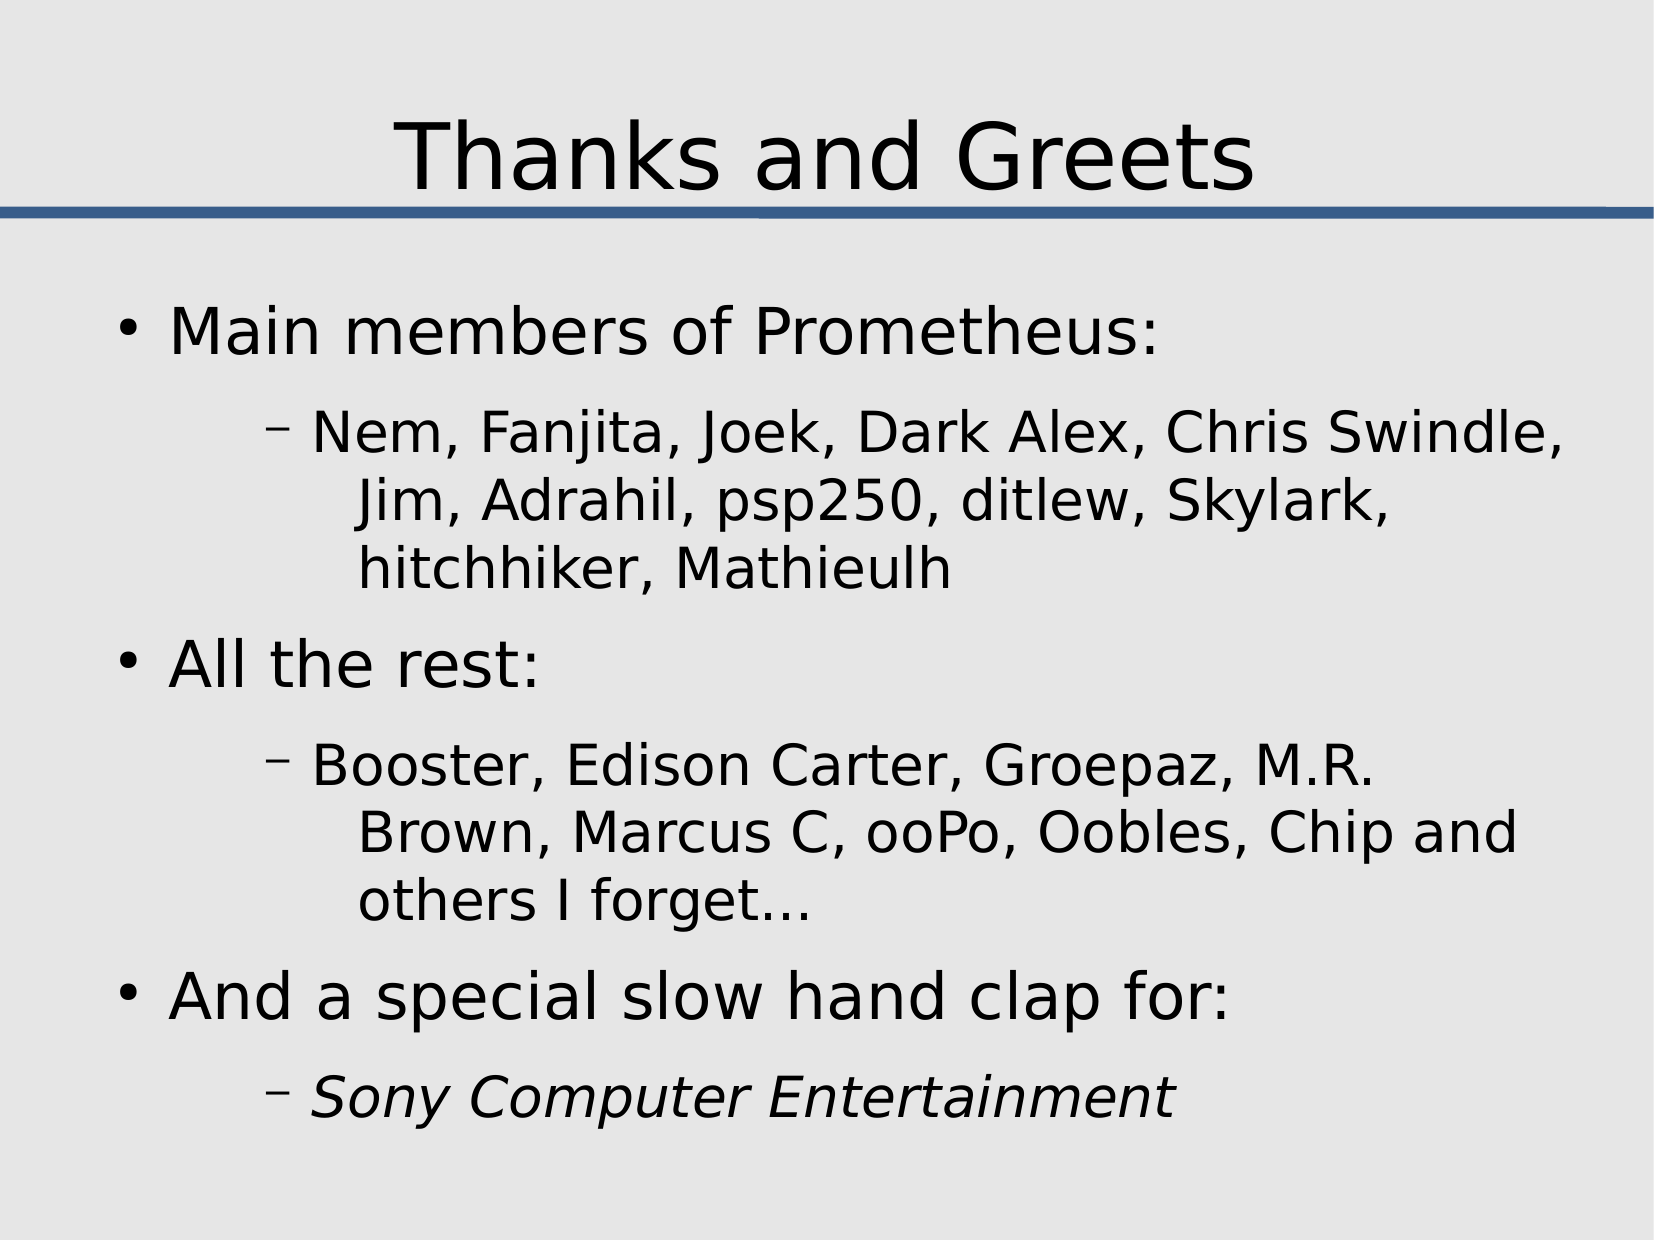

# Thanks and Greets
Main members of Prometheus:
Nem, Fanjita, Joek, Dark Alex, Chris Swindle, Jim, Adrahil, psp250, ditlew, Skylark, hitchhiker, Mathieulh
All the rest:
Booster, Edison Carter, Groepaz, M.R. Brown, Marcus C, ooPo, Oobles, Chip and others I forget...
And a special slow hand clap for:
Sony Computer Entertainment